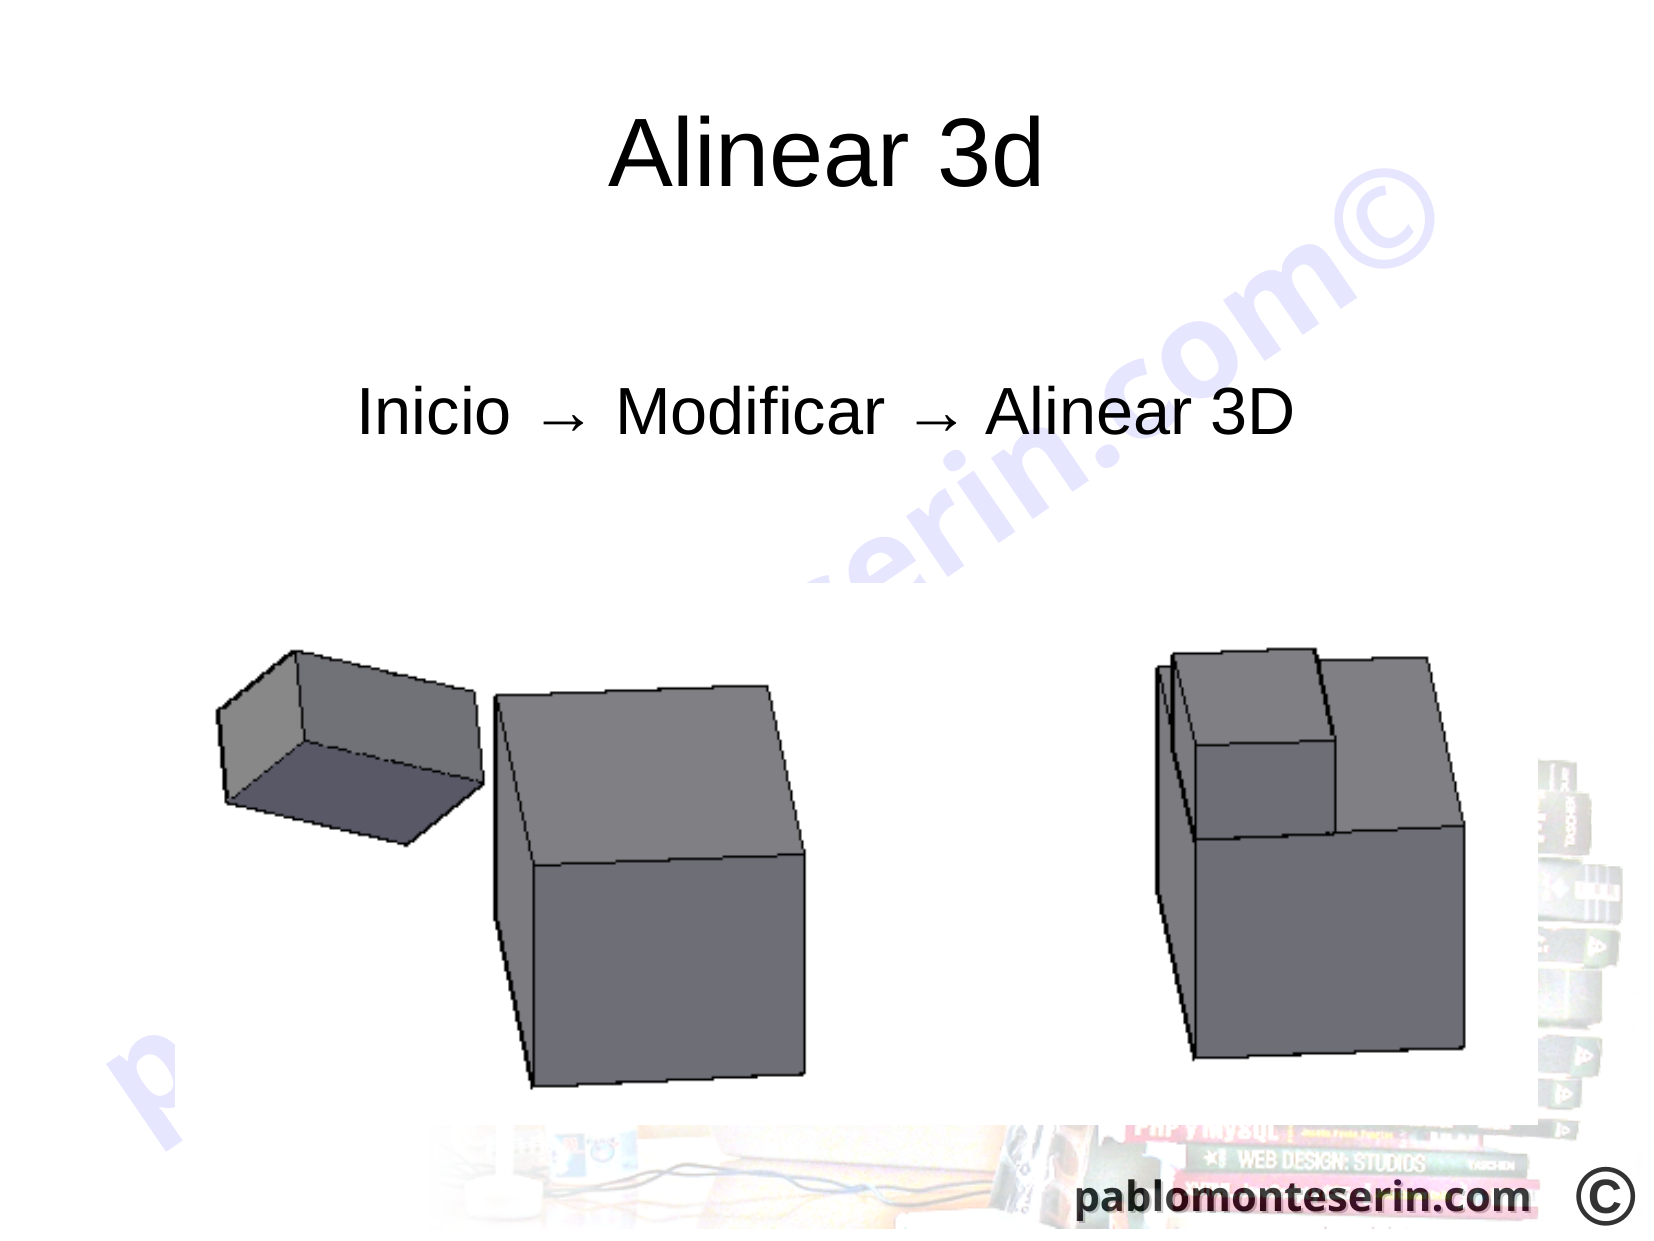

# Alinear 3d
Inicio → Modificar → Alinear 3D